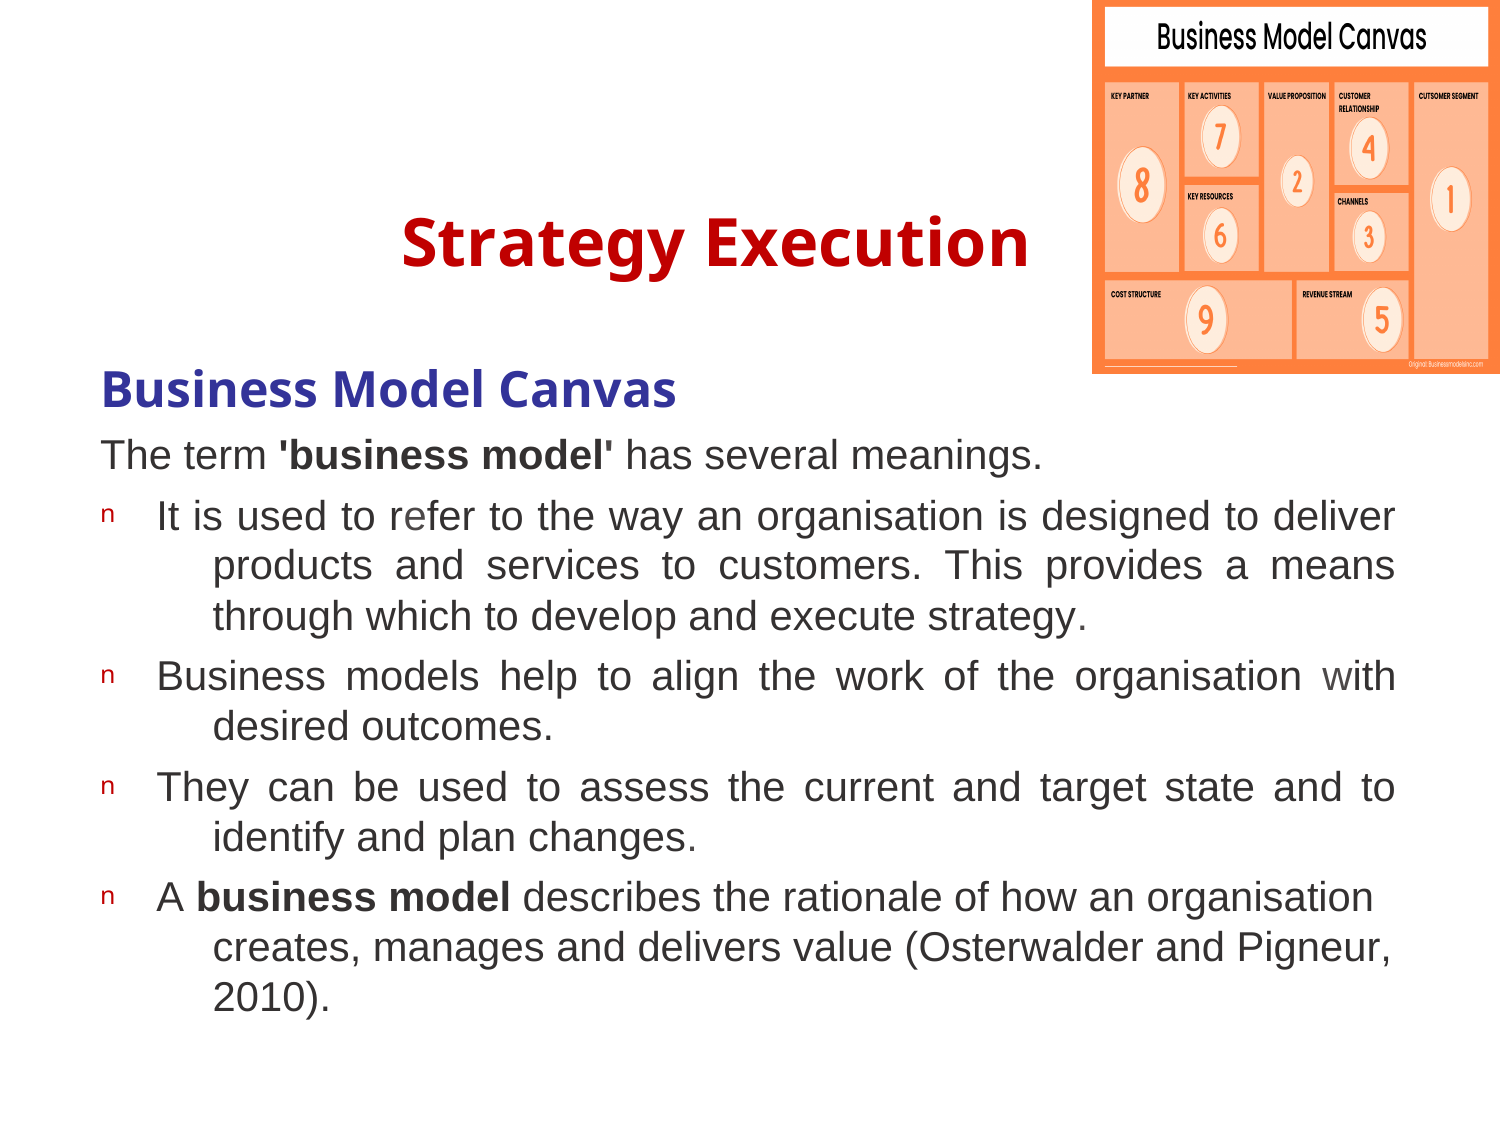

# Strategy Execution
Business Model Canvas
The term 'business model' has several meanings.
It is used to refer to the way an organisation is designed to deliver products and services to customers. This provides a means through which to develop and execute strategy.
Business models help to align the work of the organisation with desired outcomes.
They can be used to assess the current and target state and to identify and plan changes.
A business model describes the rationale of how an organisation creates, manages and delivers value (Osterwalder and Pigneur, 2010).